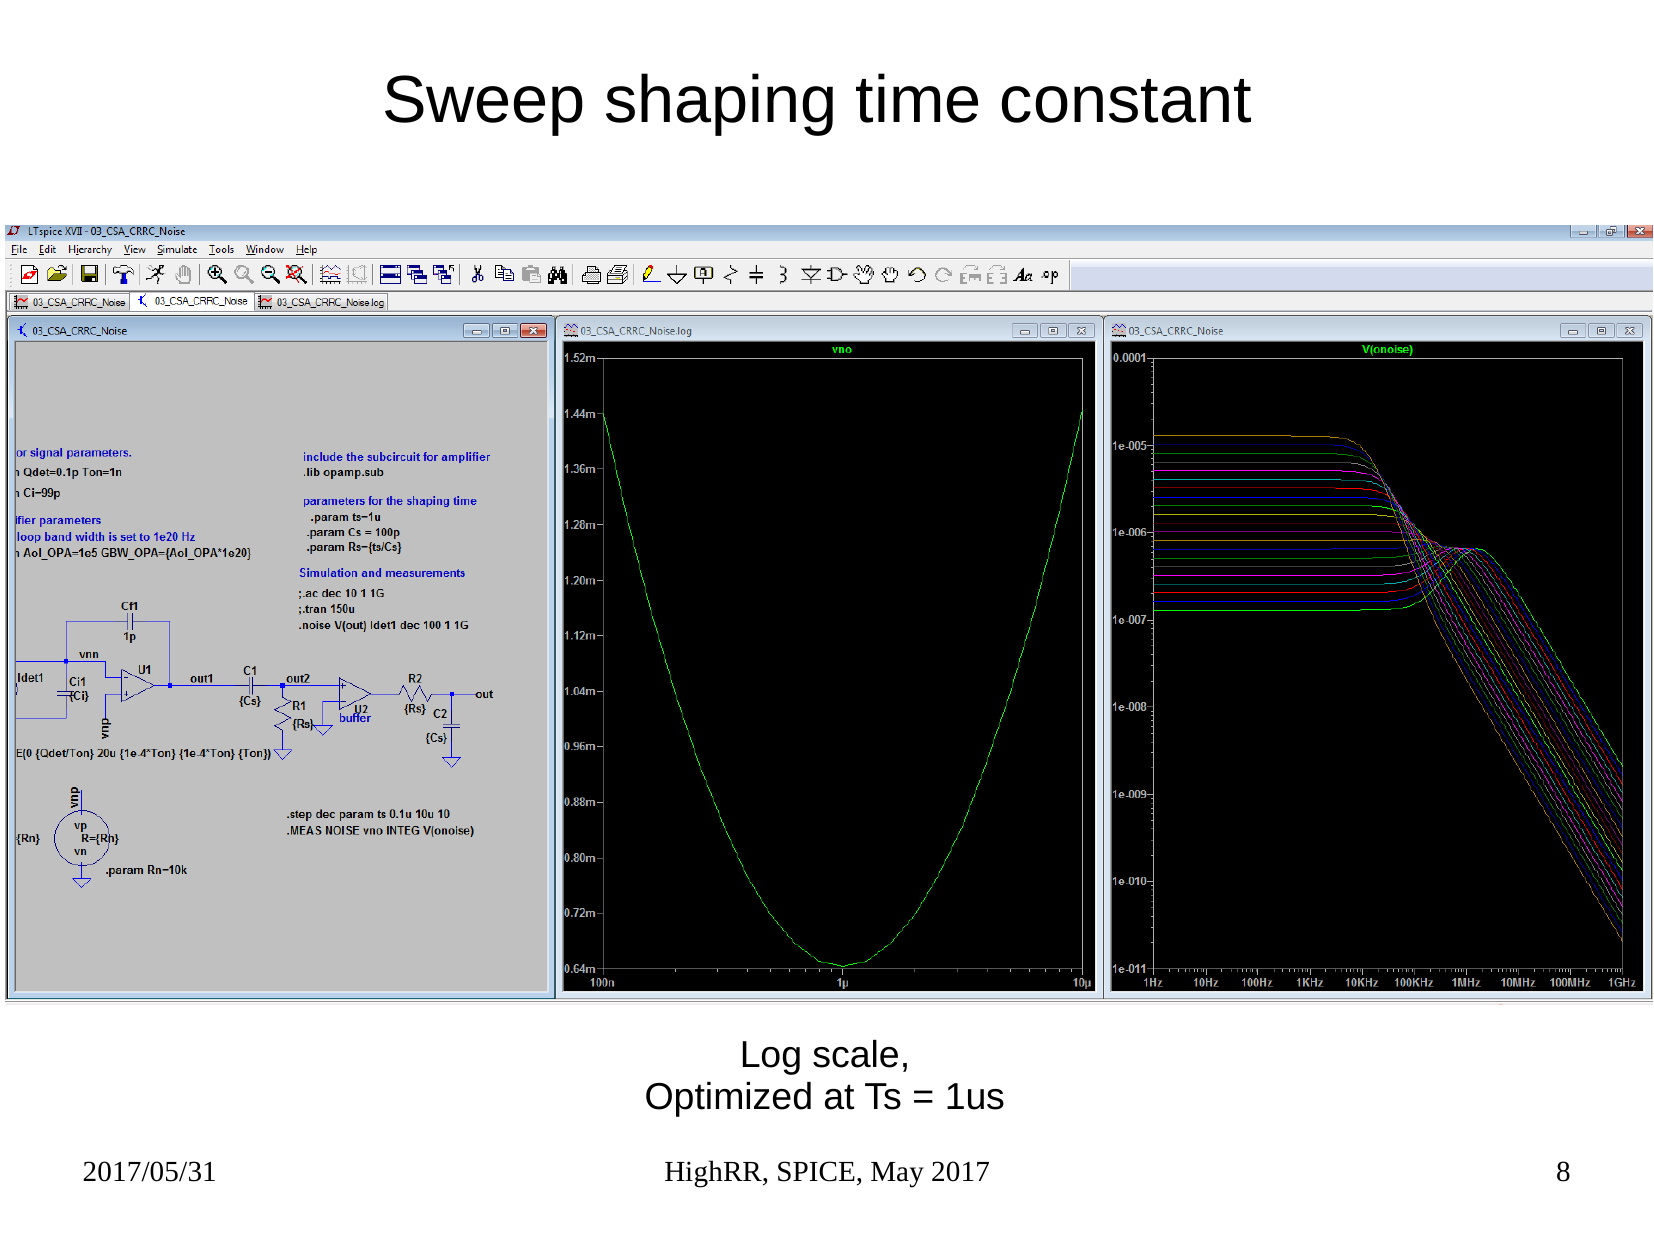

# Sweep shaping time constant
Log scale,
Optimized at Ts = 1us
2017/05/31
HighRR, SPICE, May 2017
8